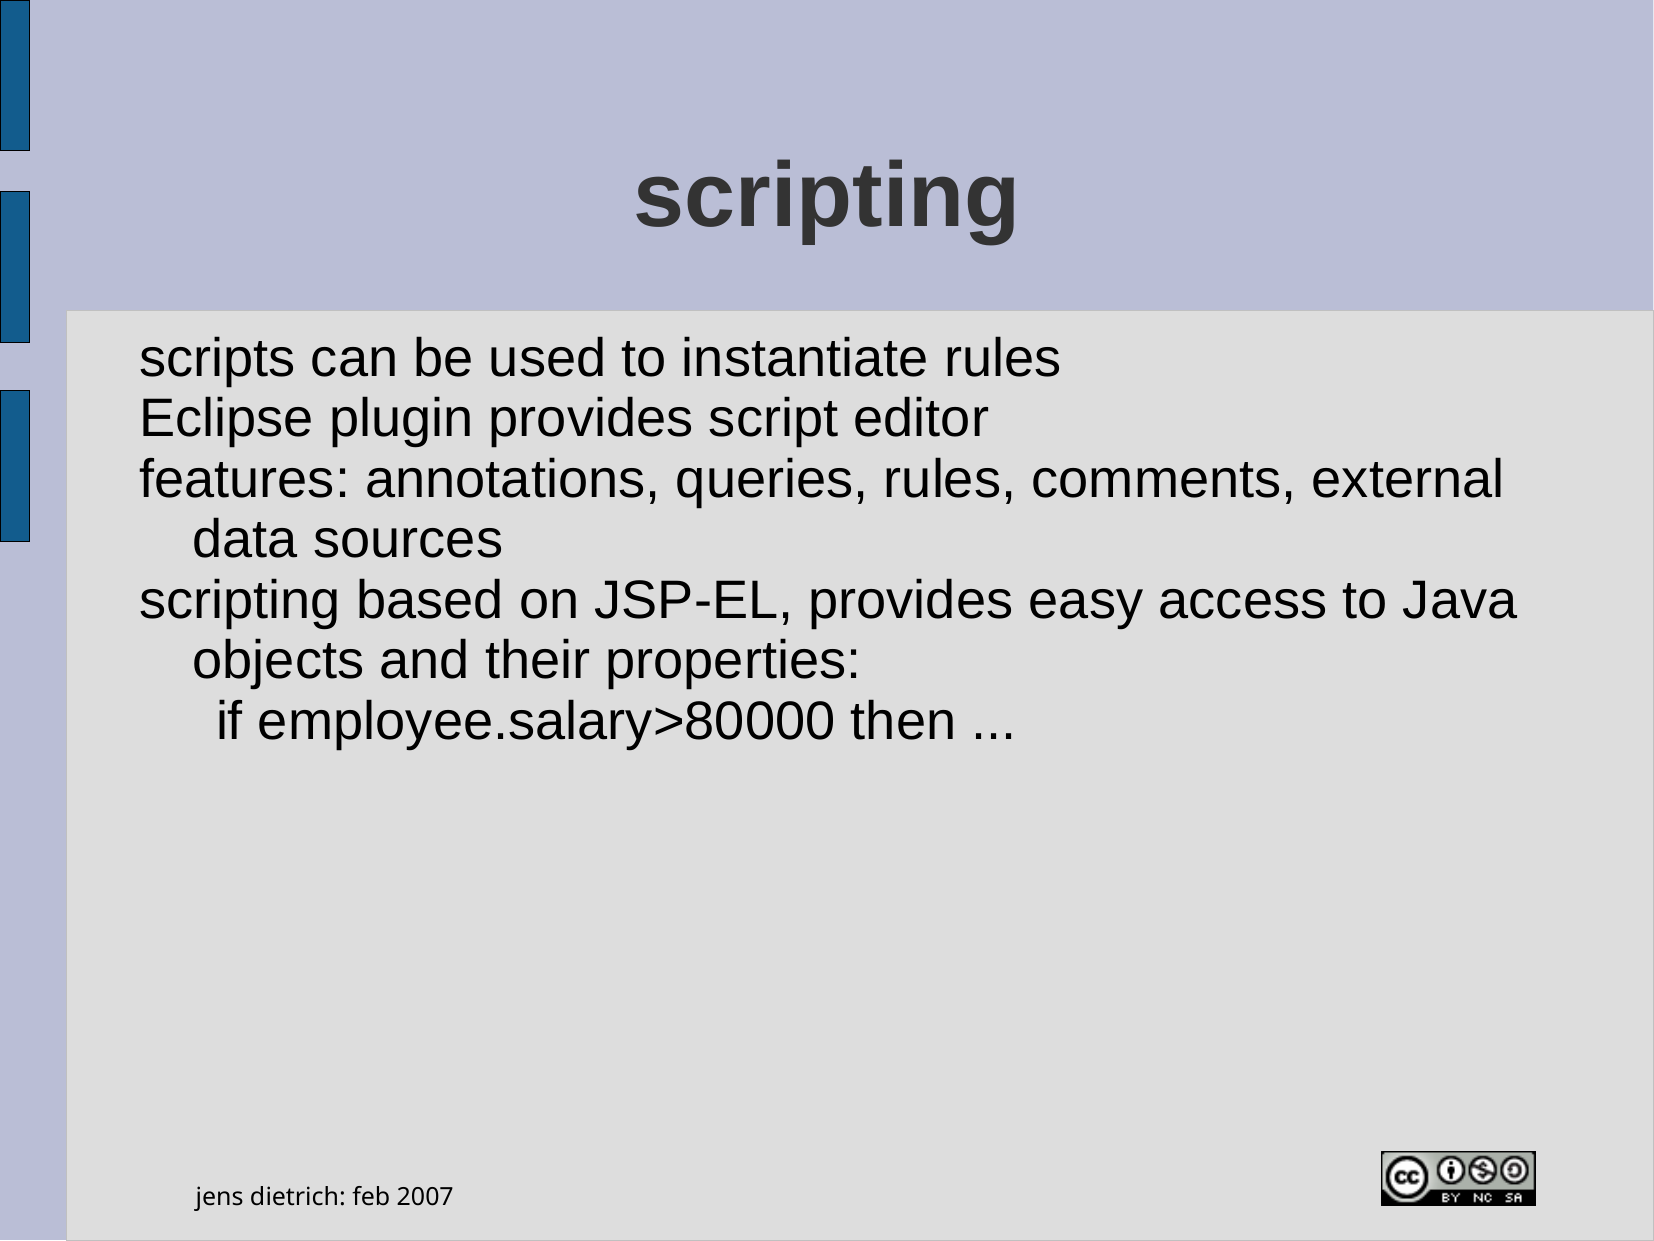

# scripting
scripts can be used to instantiate rules
Eclipse plugin provides script editor
features: annotations, queries, rules, comments, external data sources
scripting based on JSP-EL, provides easy access to Java objects and their properties:
if employee.salary>80000 then ...